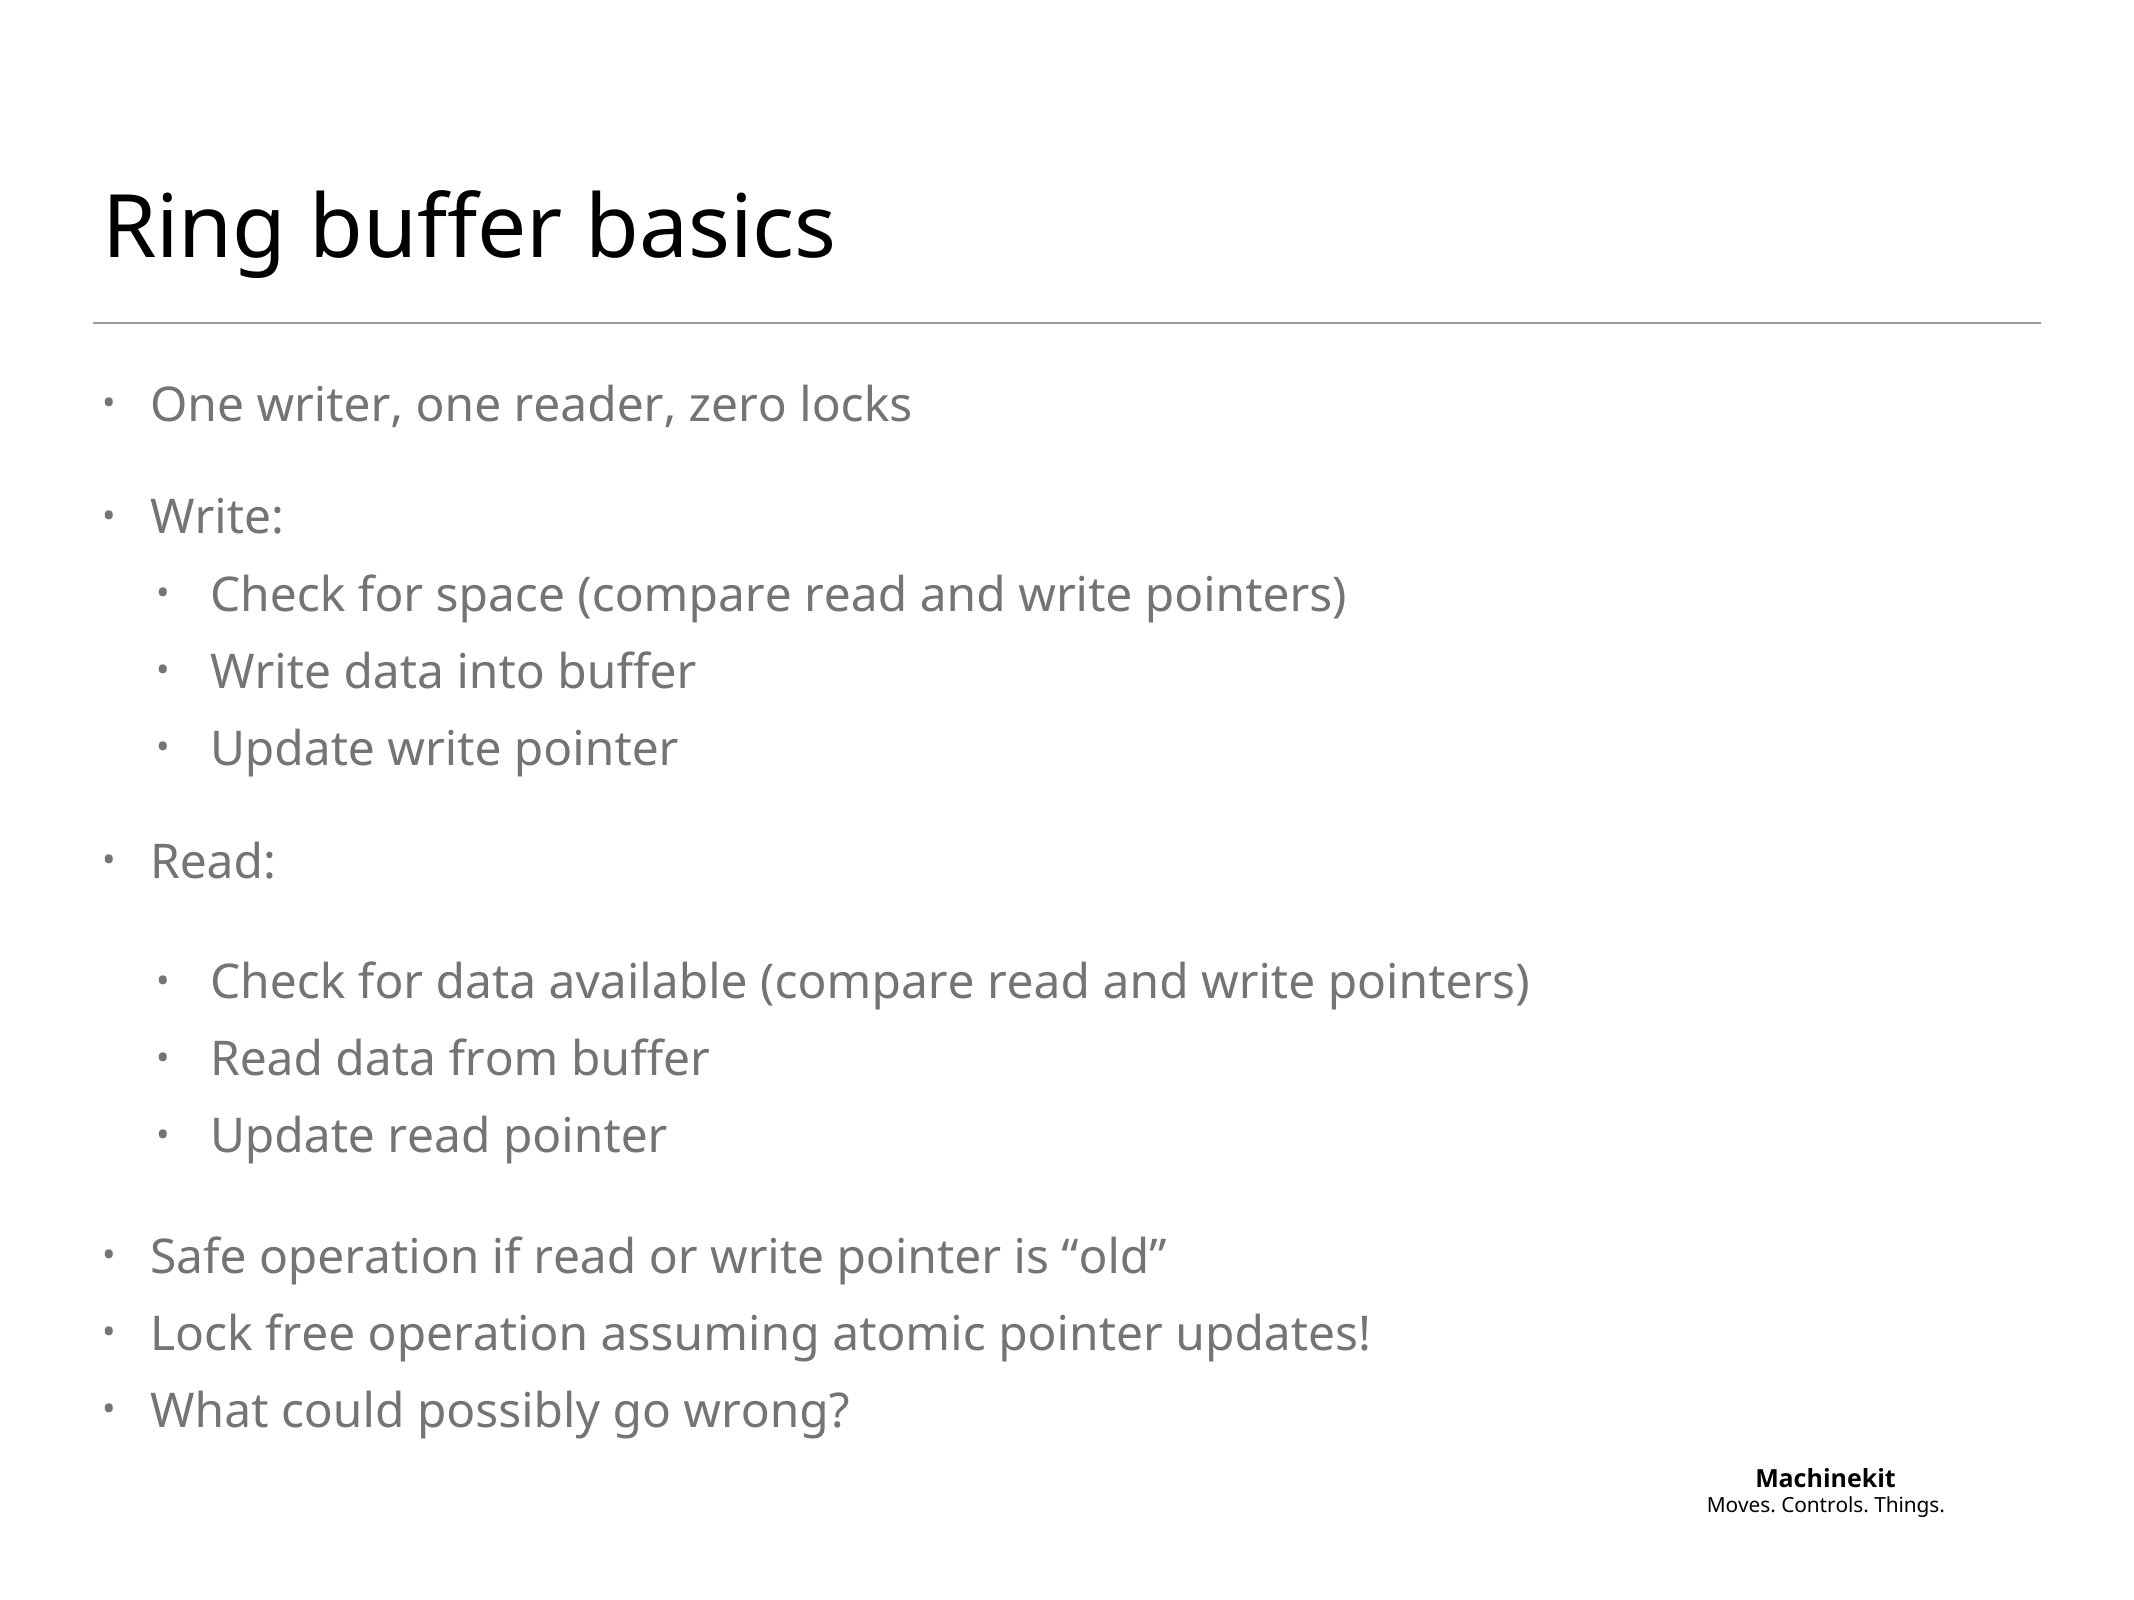

# Ring buffer basics
One writer, one reader, zero locks
Write:
Check for space (compare read and write pointers)
Write data into buffer
Update write pointer
Read:
Check for data available (compare read and write pointers)
Read data from buffer
Update read pointer
Safe operation if read or write pointer is “old”
Lock free operation assuming atomic pointer updates!
What could possibly go wrong?